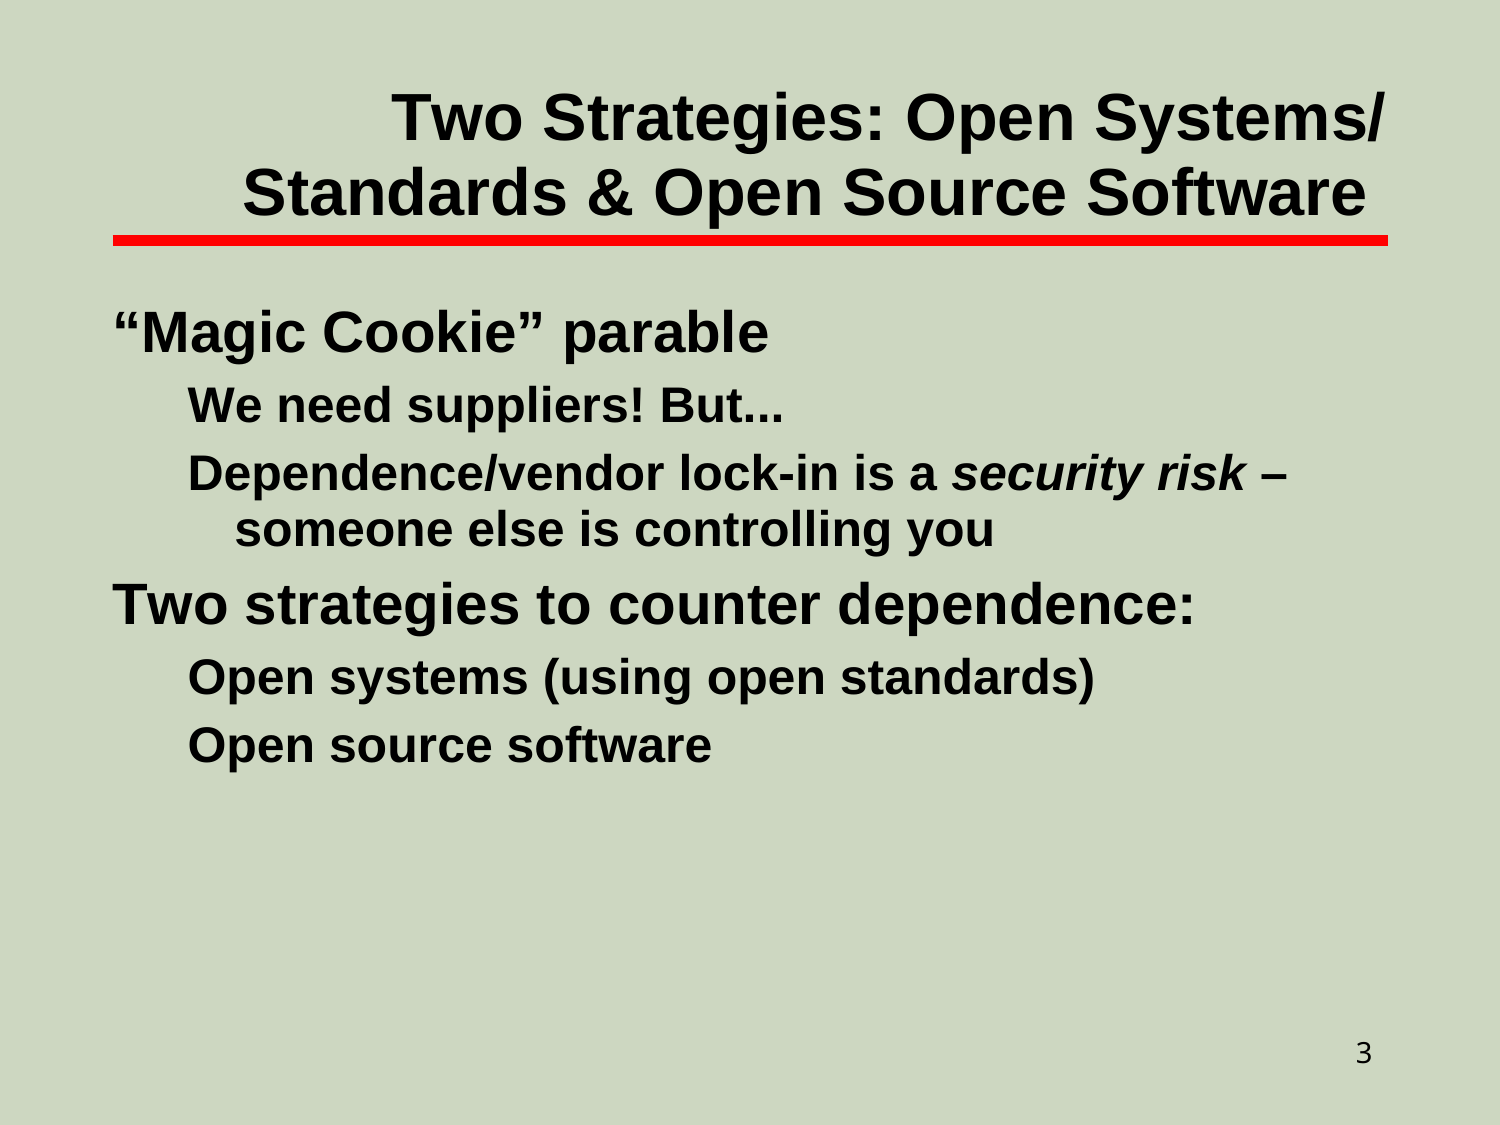

# Two Strategies: Open Systems/ Standards & Open Source Software
“Magic Cookie” parable
We need suppliers! But...
Dependence/vendor lock-in is a security risk – someone else is controlling you
Two strategies to counter dependence:
Open systems (using open standards)
Open source software